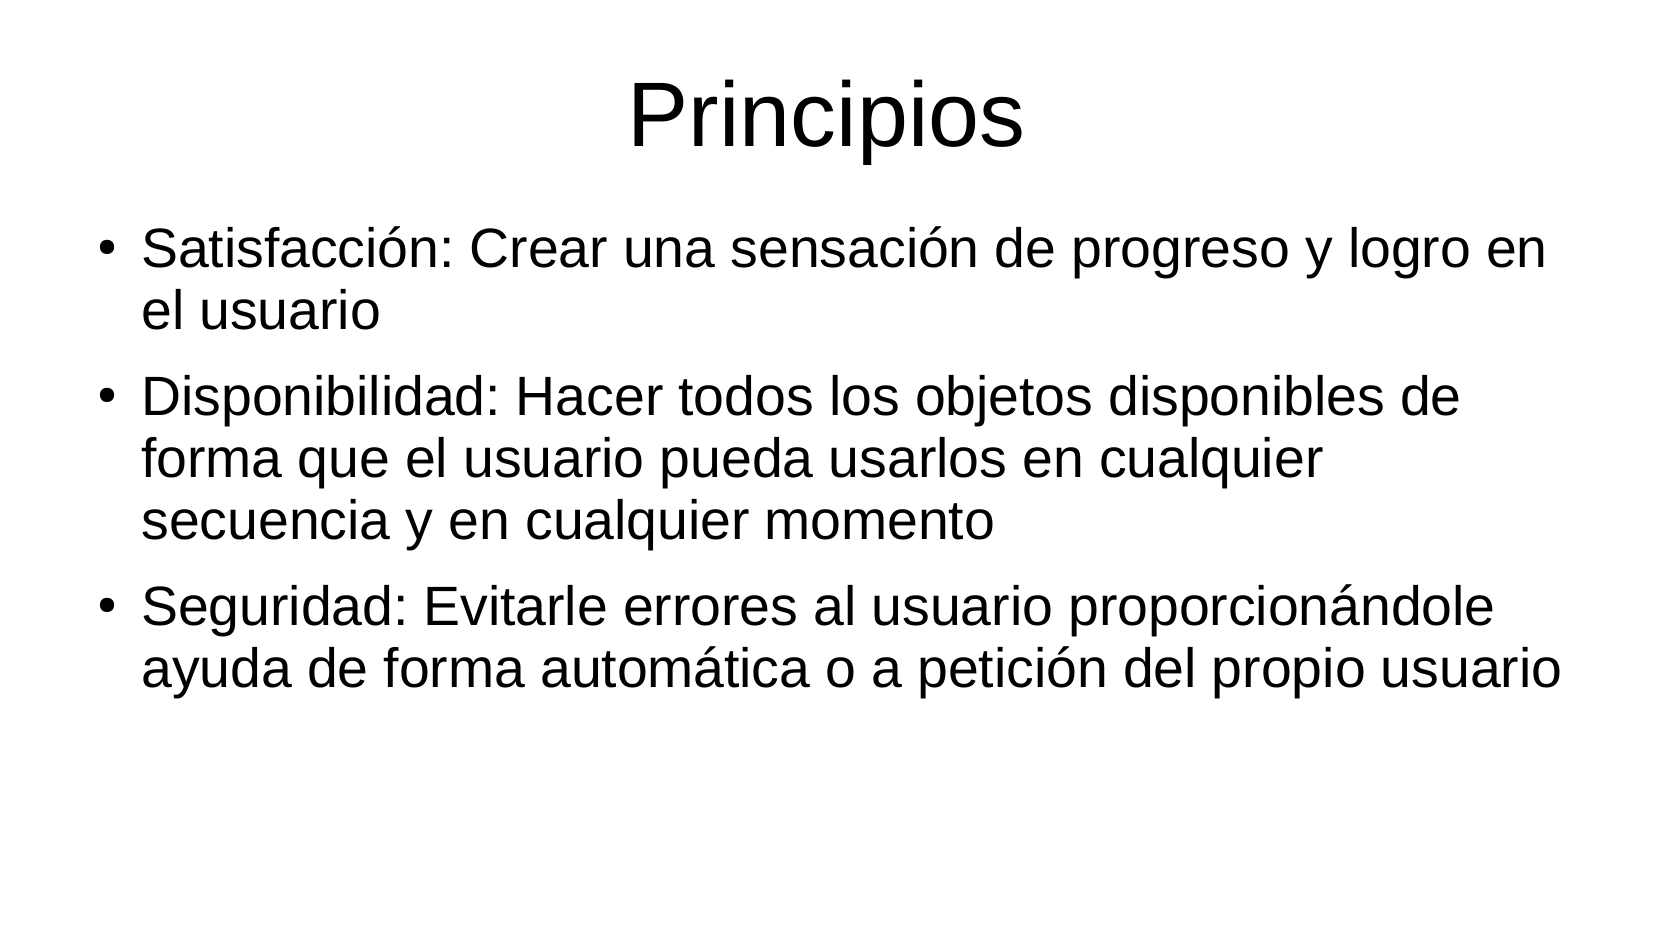

# Principios
Satisfacción: Crear una sensación de progreso y logro en el usuario
Disponibilidad: Hacer todos los objetos disponibles de forma que el usuario pueda usarlos en cualquier secuencia y en cualquier momento
Seguridad: Evitarle errores al usuario proporcionándole ayuda de forma automática o a petición del propio usuario